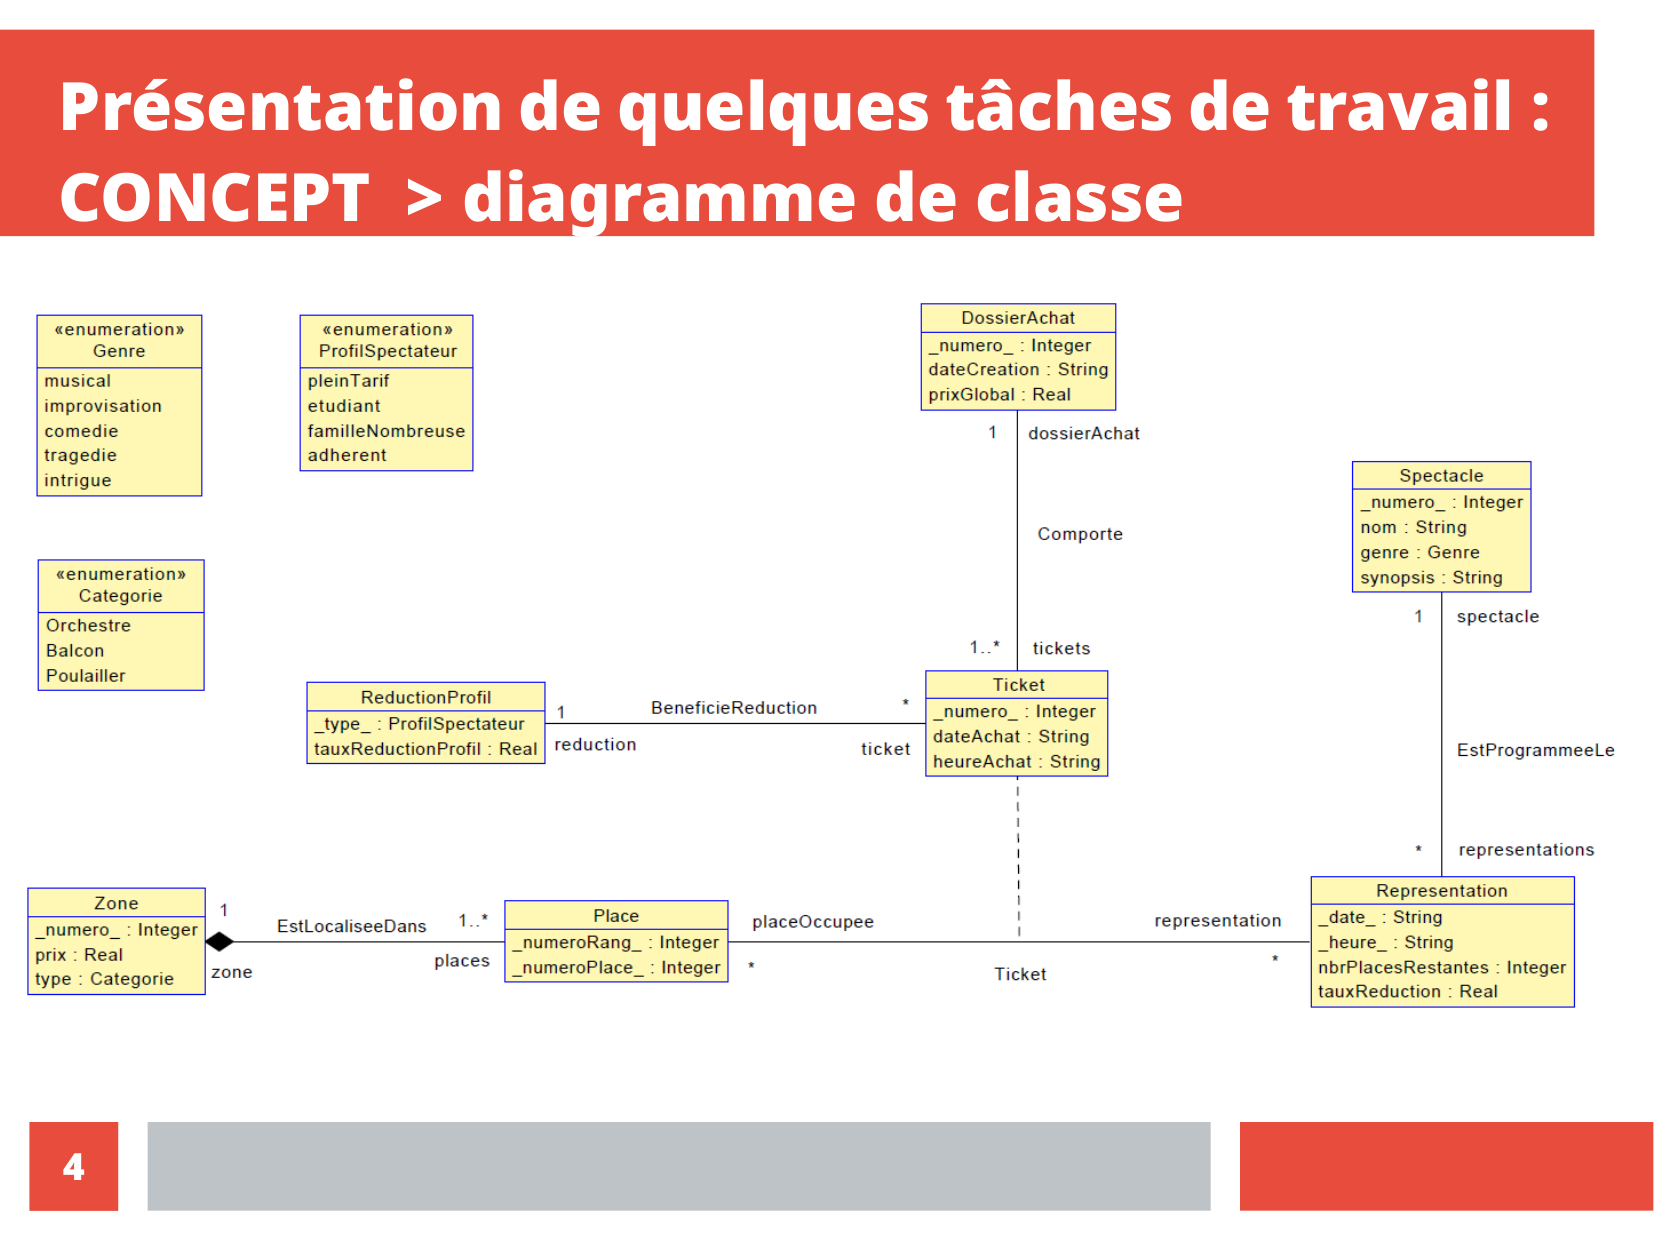

# Présentation de quelques tâches de travail : CONCEPT > diagramme de classe
4